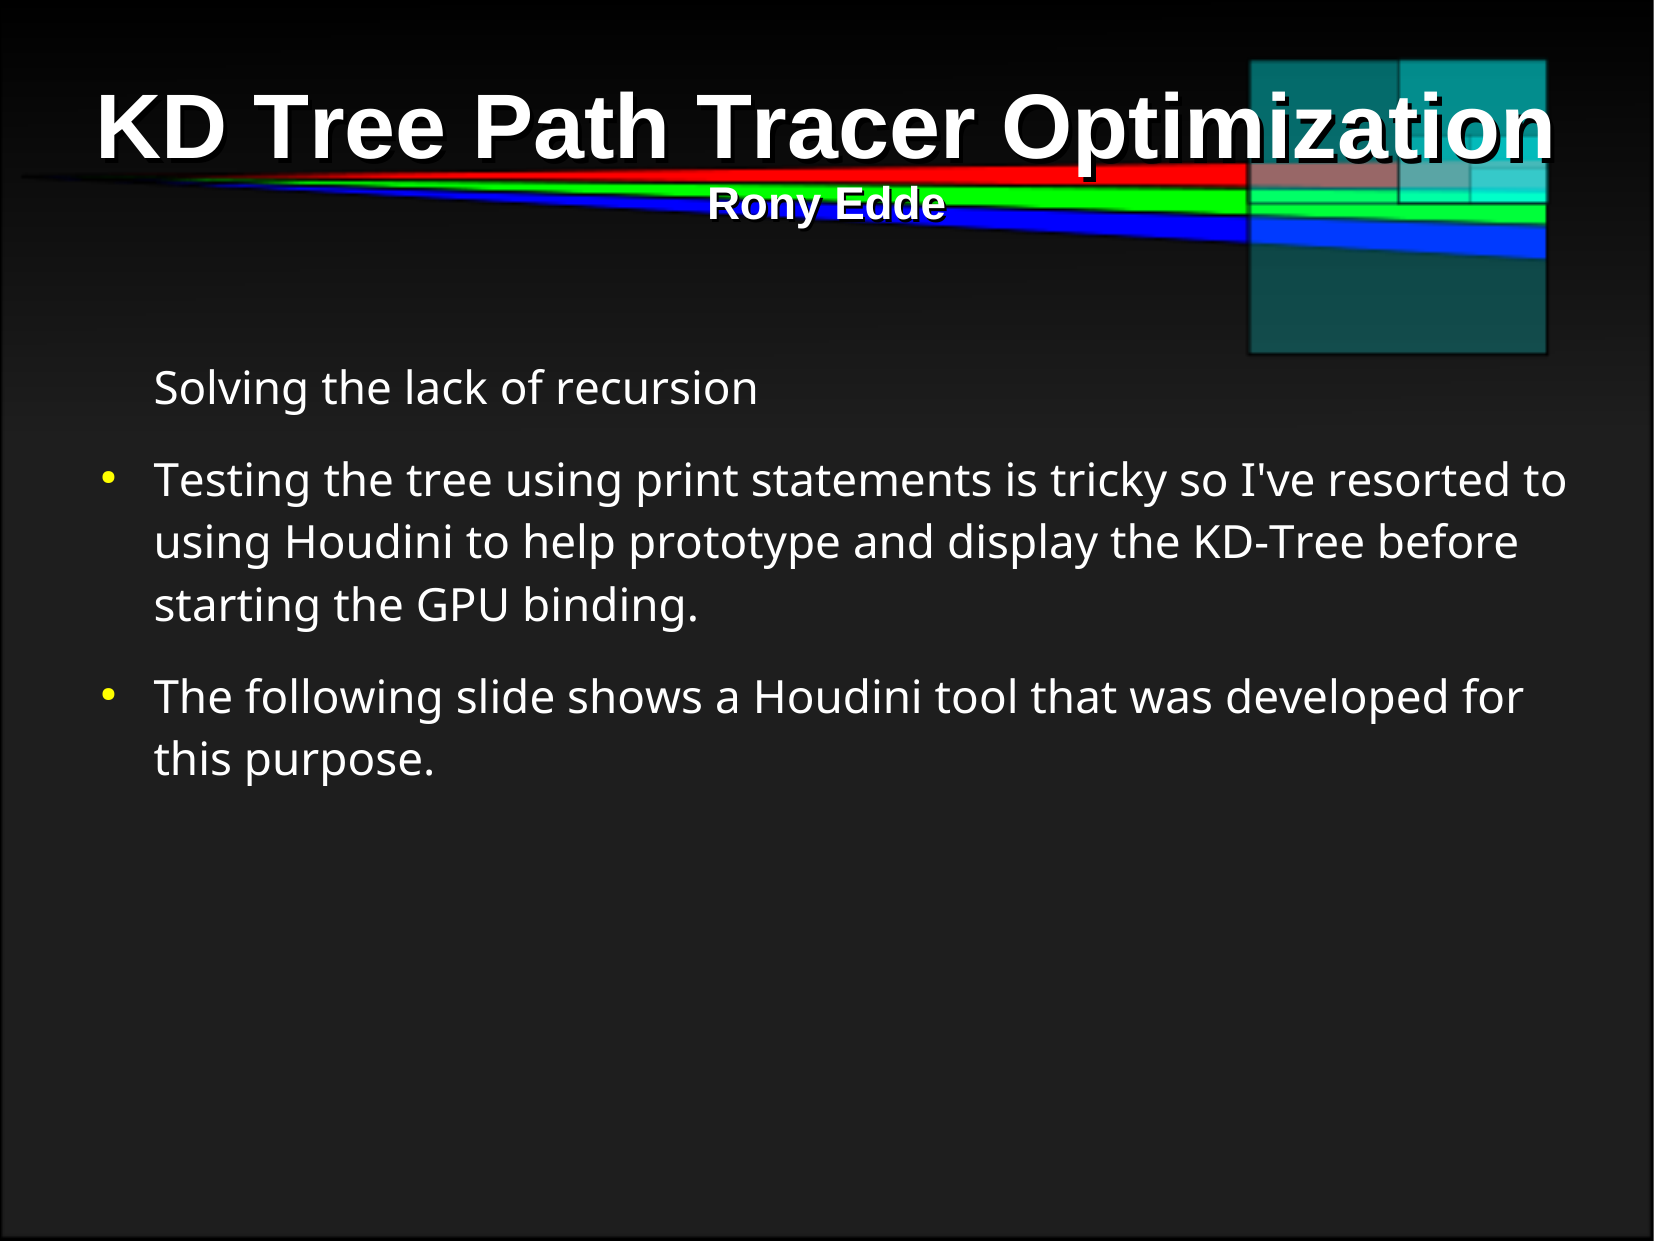

KD Tree Path Tracer Optimization
Rony Edde
# Solving the lack of recursion
Testing the tree using print statements is tricky so I've resorted to using Houdini to help prototype and display the KD-Tree before starting the GPU binding.
The following slide shows a Houdini tool that was developed for this purpose.